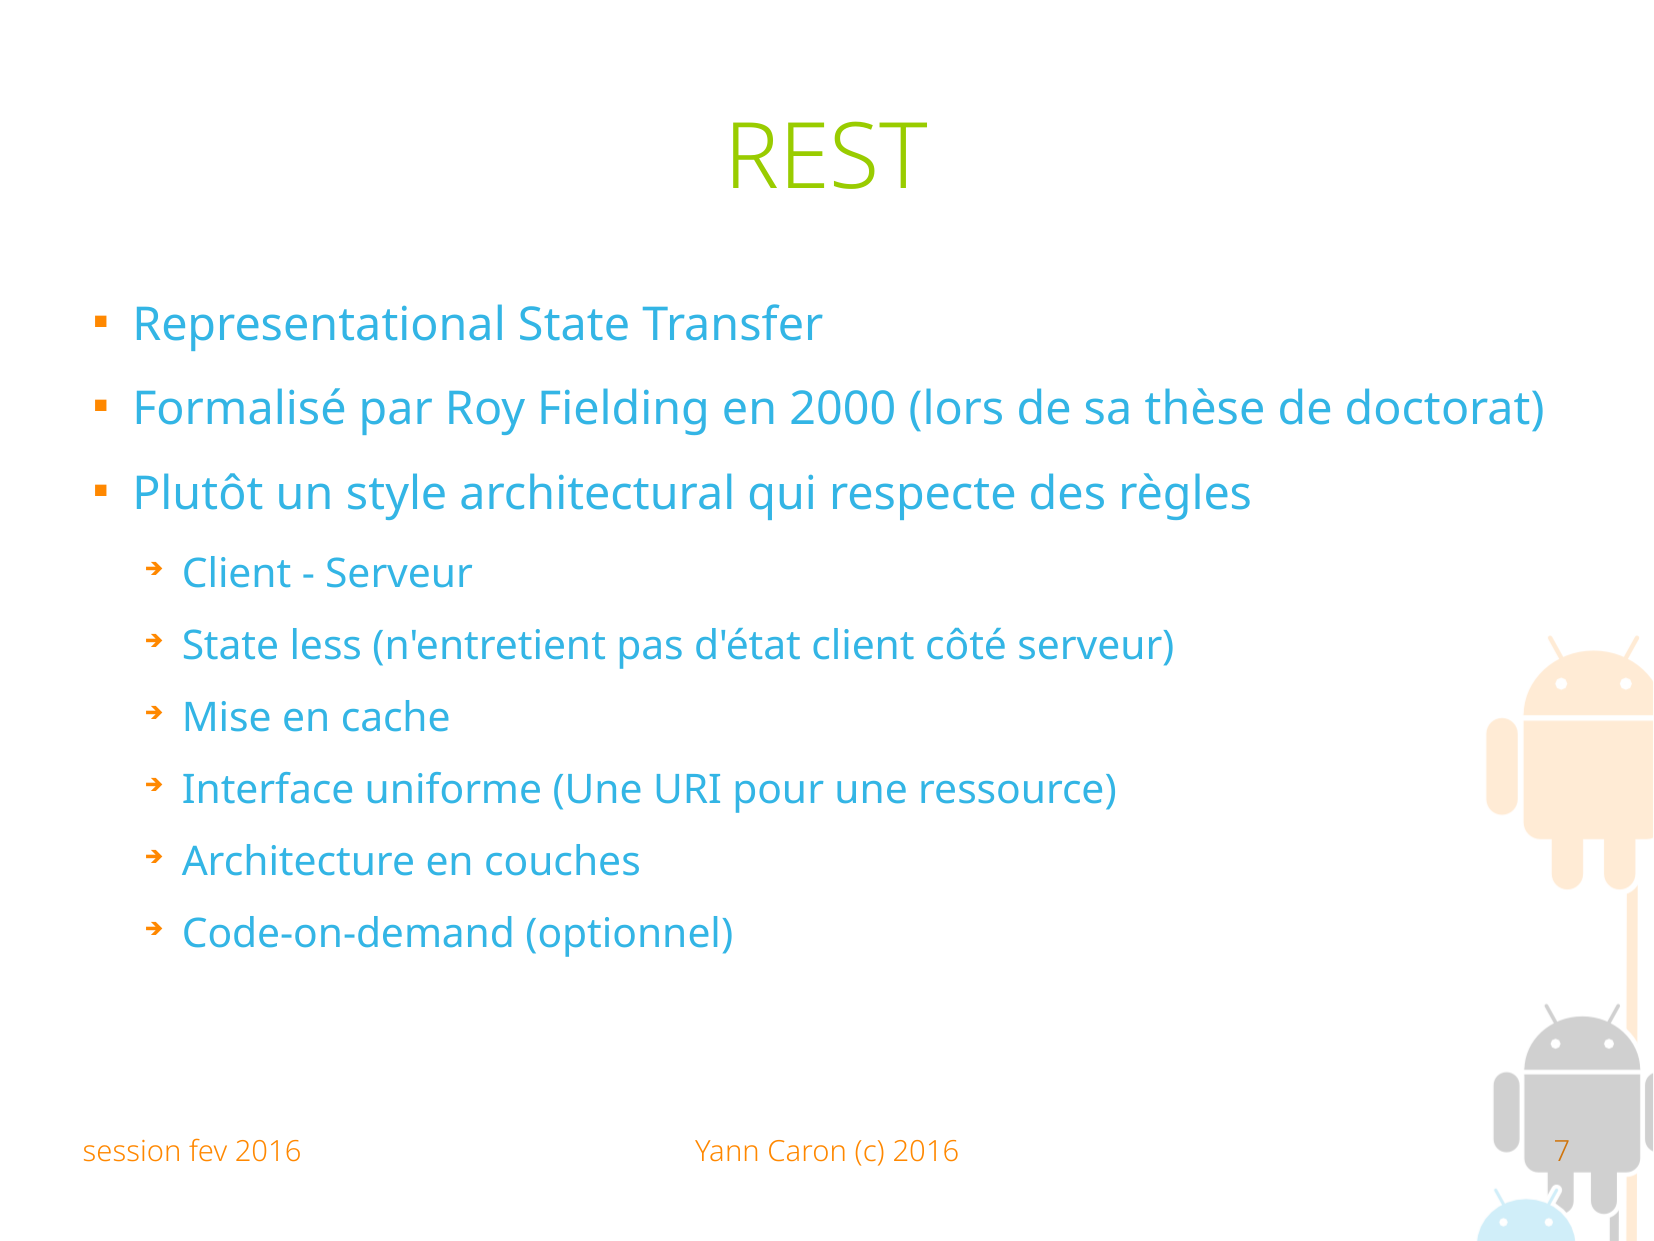

# REST
Representational State Transfer
Formalisé par Roy Fielding en 2000 (lors de sa thèse de doctorat)
Plutôt un style architectural qui respecte des règles
Client - Serveur
State less (n'entretient pas d'état client côté serveur)
Mise en cache
Interface uniforme (Une URI pour une ressource)
Architecture en couches
Code-on-demand (optionnel)
session fev 2016
Yann Caron (c) 2016
7